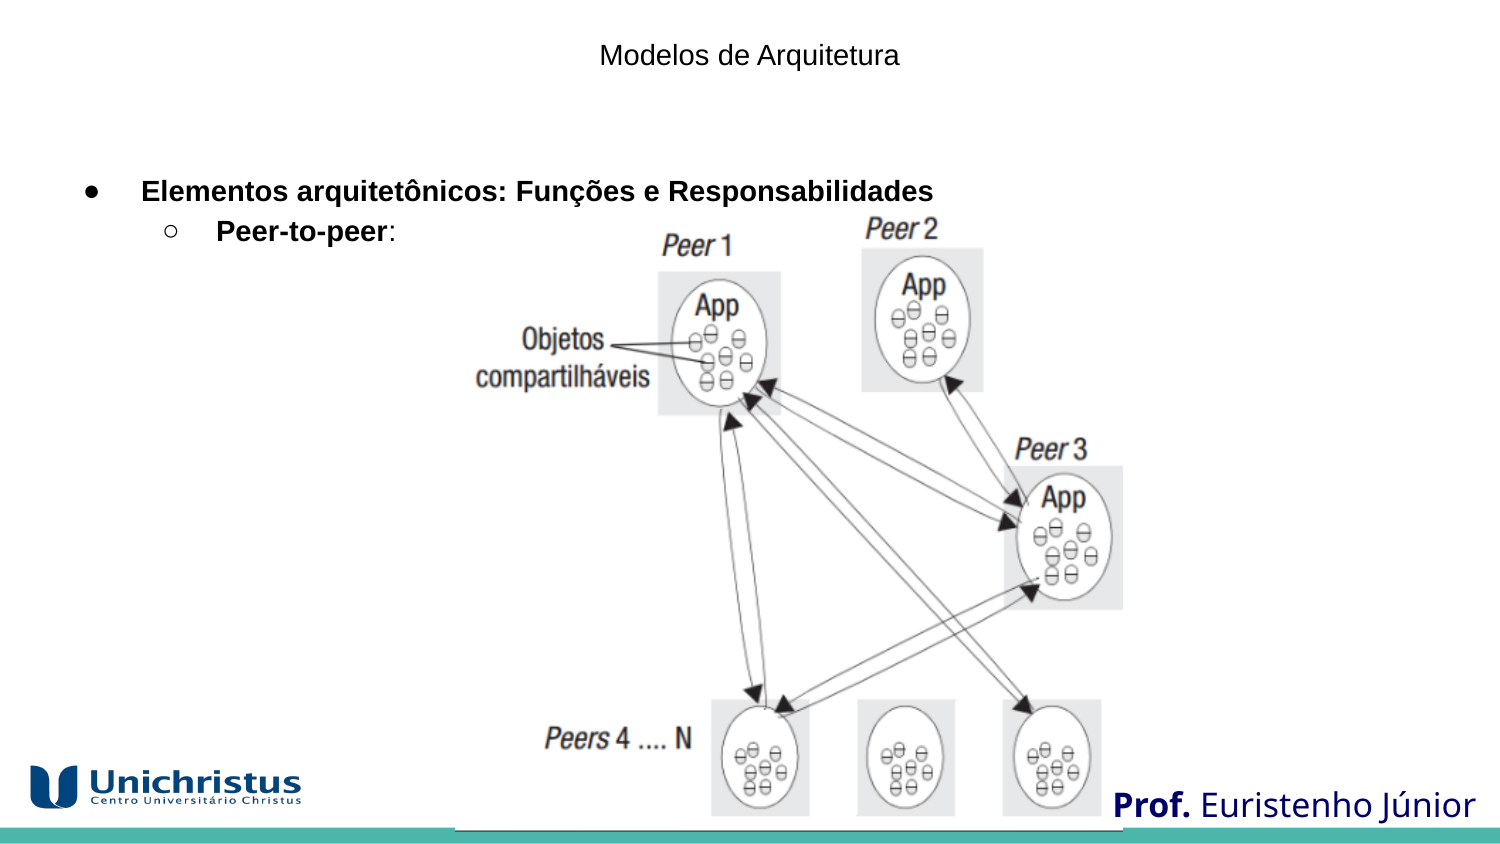

# Modelos de Arquitetura
Elementos arquitetônicos: Funções e Responsabilidades
Peer-to-peer:
Prof. Euristenho Júnior